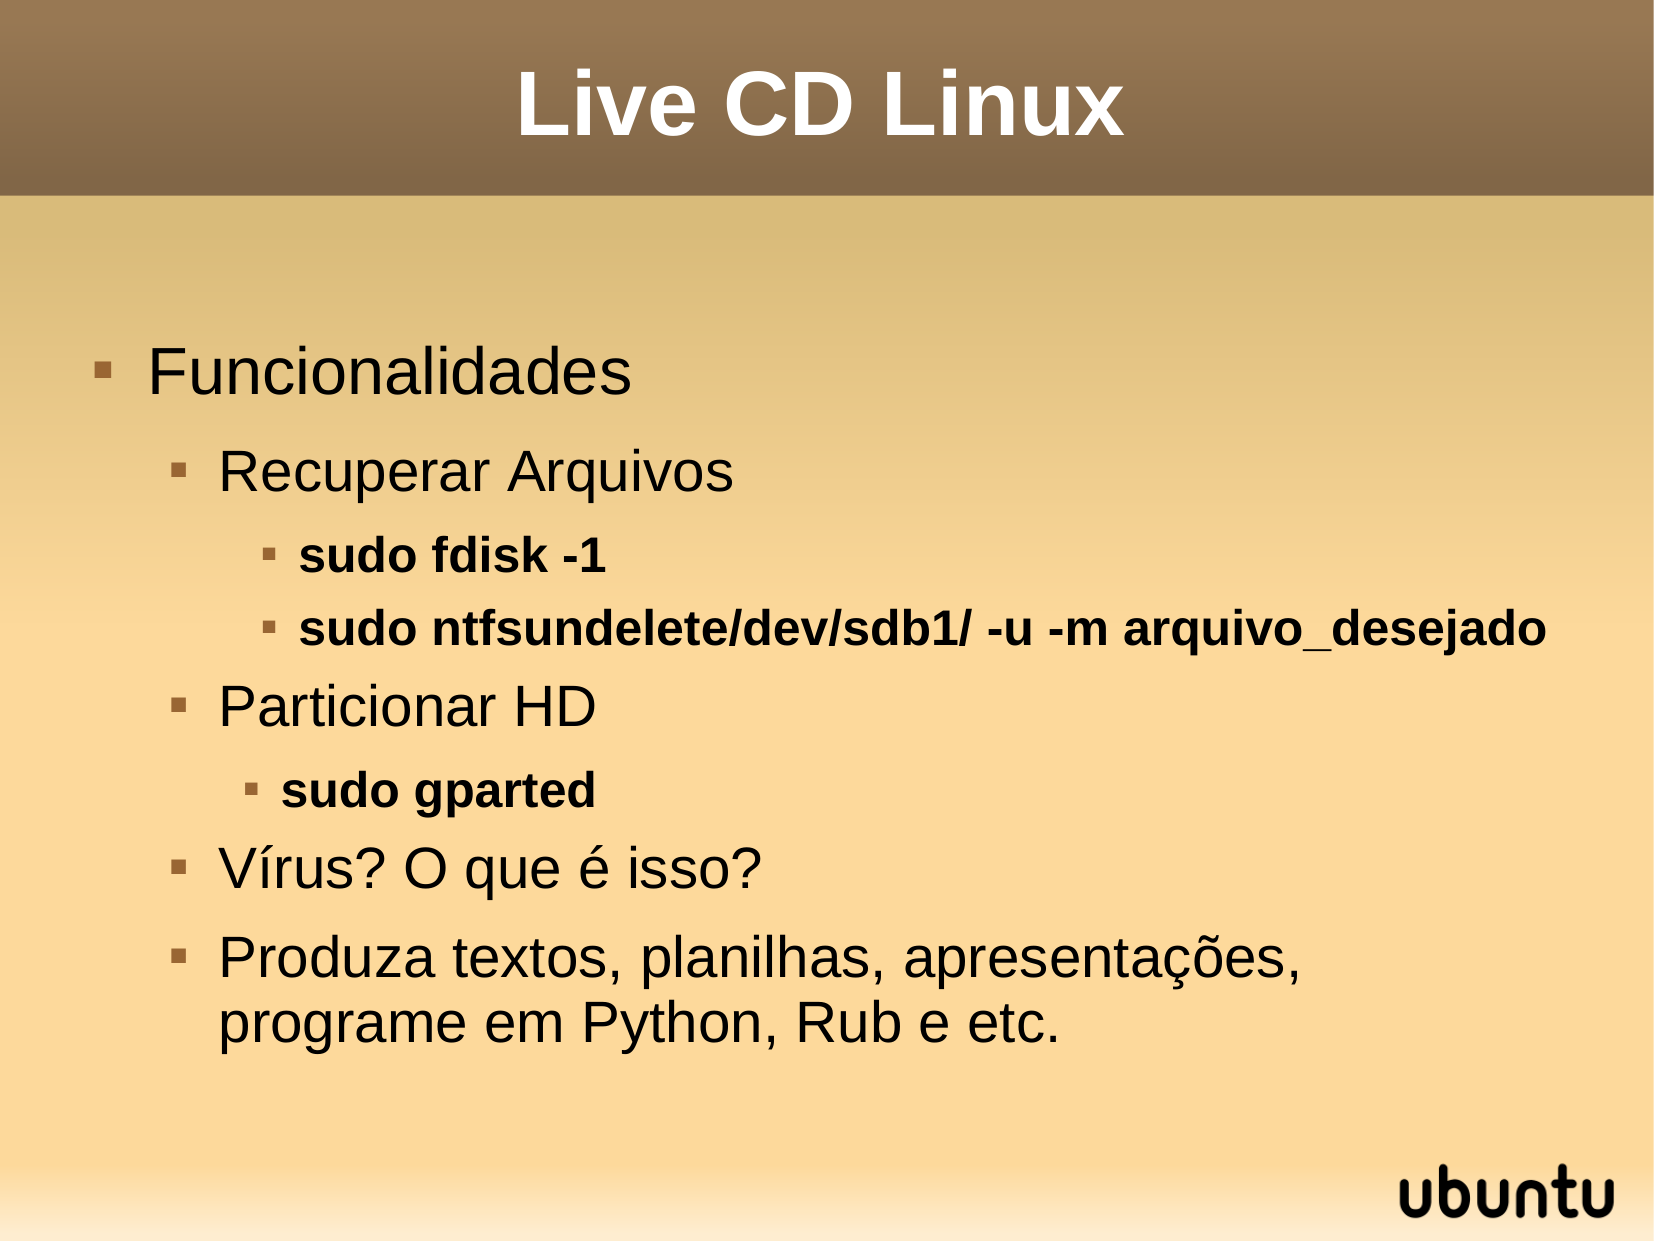

# Live CD Linux
Funcionalidades
Recuperar Arquivos
sudo fdisk -1
sudo ntfsundelete/dev/sdb1/ -u -m arquivo_desejado
Particionar HD
sudo gparted
Vírus? O que é isso?
Produza textos, planilhas, apresentações, programe em Python, Rub e etc.